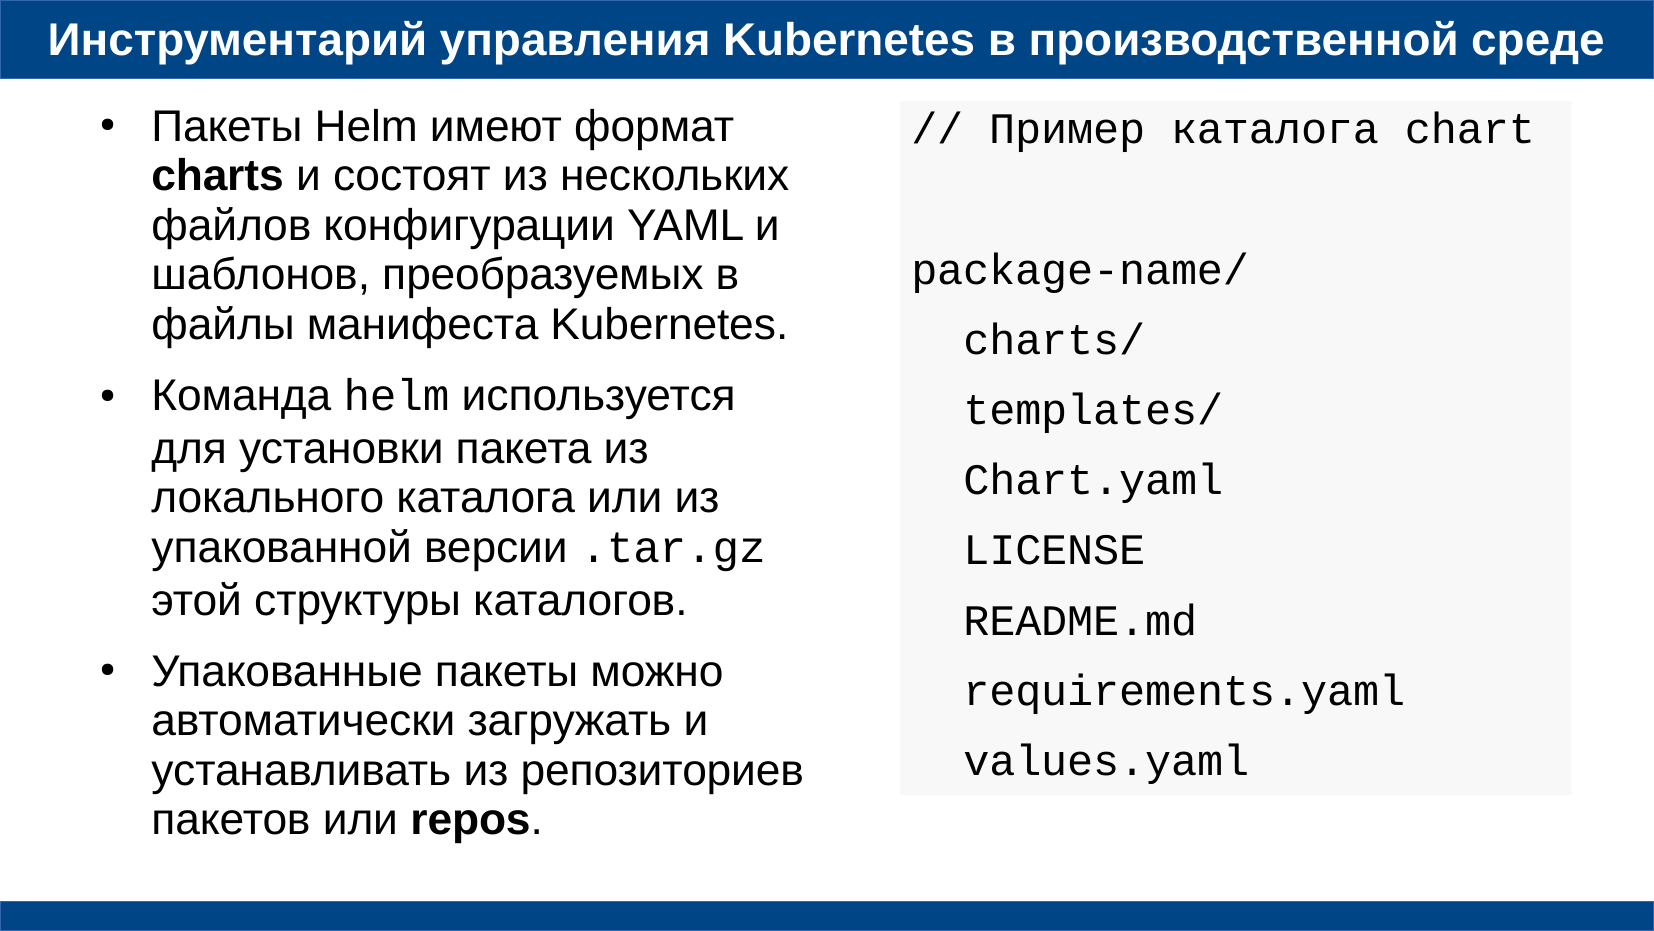

# Инструментарий управления Kubernetes в производственной среде
Пакеты Helm имеют формат charts и состоят из нескольких файлов конфигурации YAML и шаблонов, преобразуемых в файлы манифеста Kubernetes.
Команда helm используется для установки пакета из локального каталога или из упакованной версии .tar.gz этой структуры каталогов.
Упакованные пакеты можно автоматически загружать и устанавливать из репозиториев пакетов или repos.
// Пример каталога chart
package-name/
 charts/
 templates/
 Chart.yaml
 LICENSE
 README.md
 requirements.yaml
 values.yaml